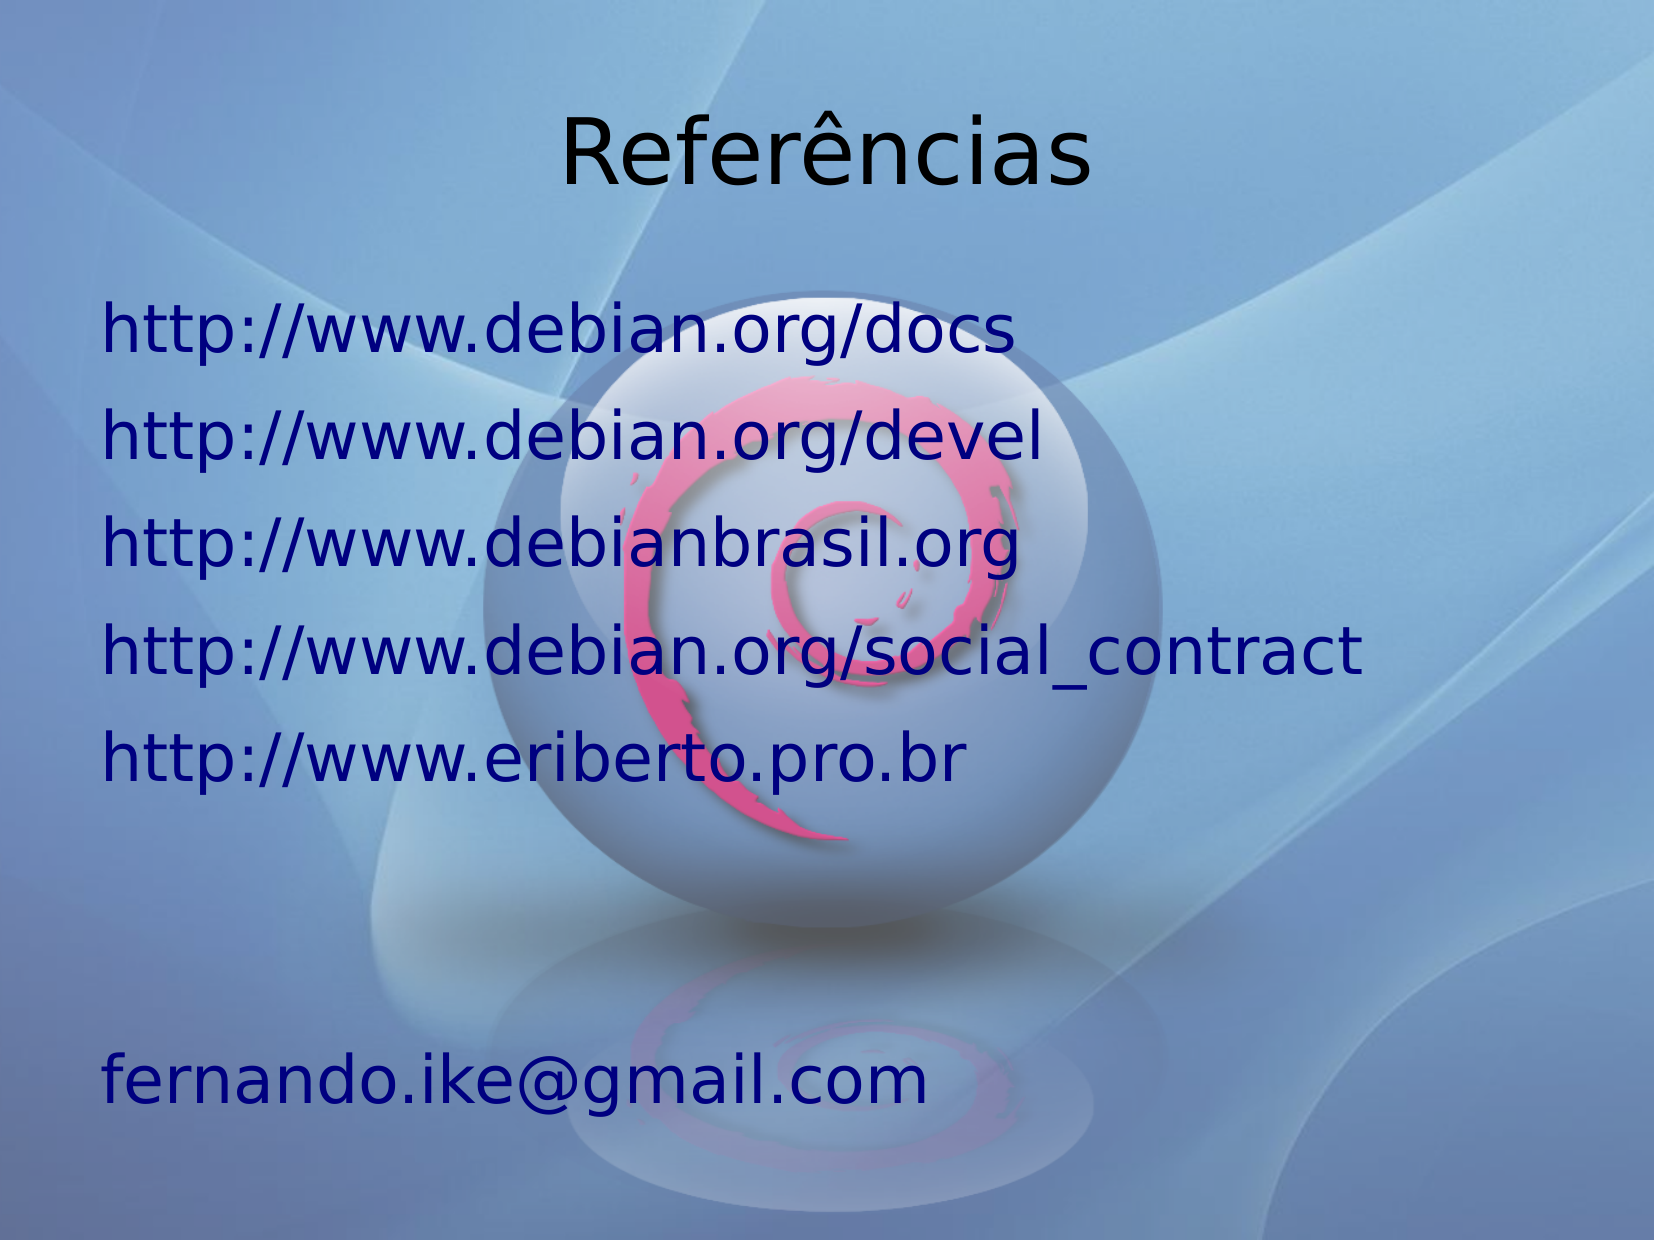

# Referências
http://www.debian.org/docs
http://www.debian.org/devel
http://www.debianbrasil.org
http://www.debian.org/social_contract
http://www.eriberto.pro.br
fernando.ike@gmail.com